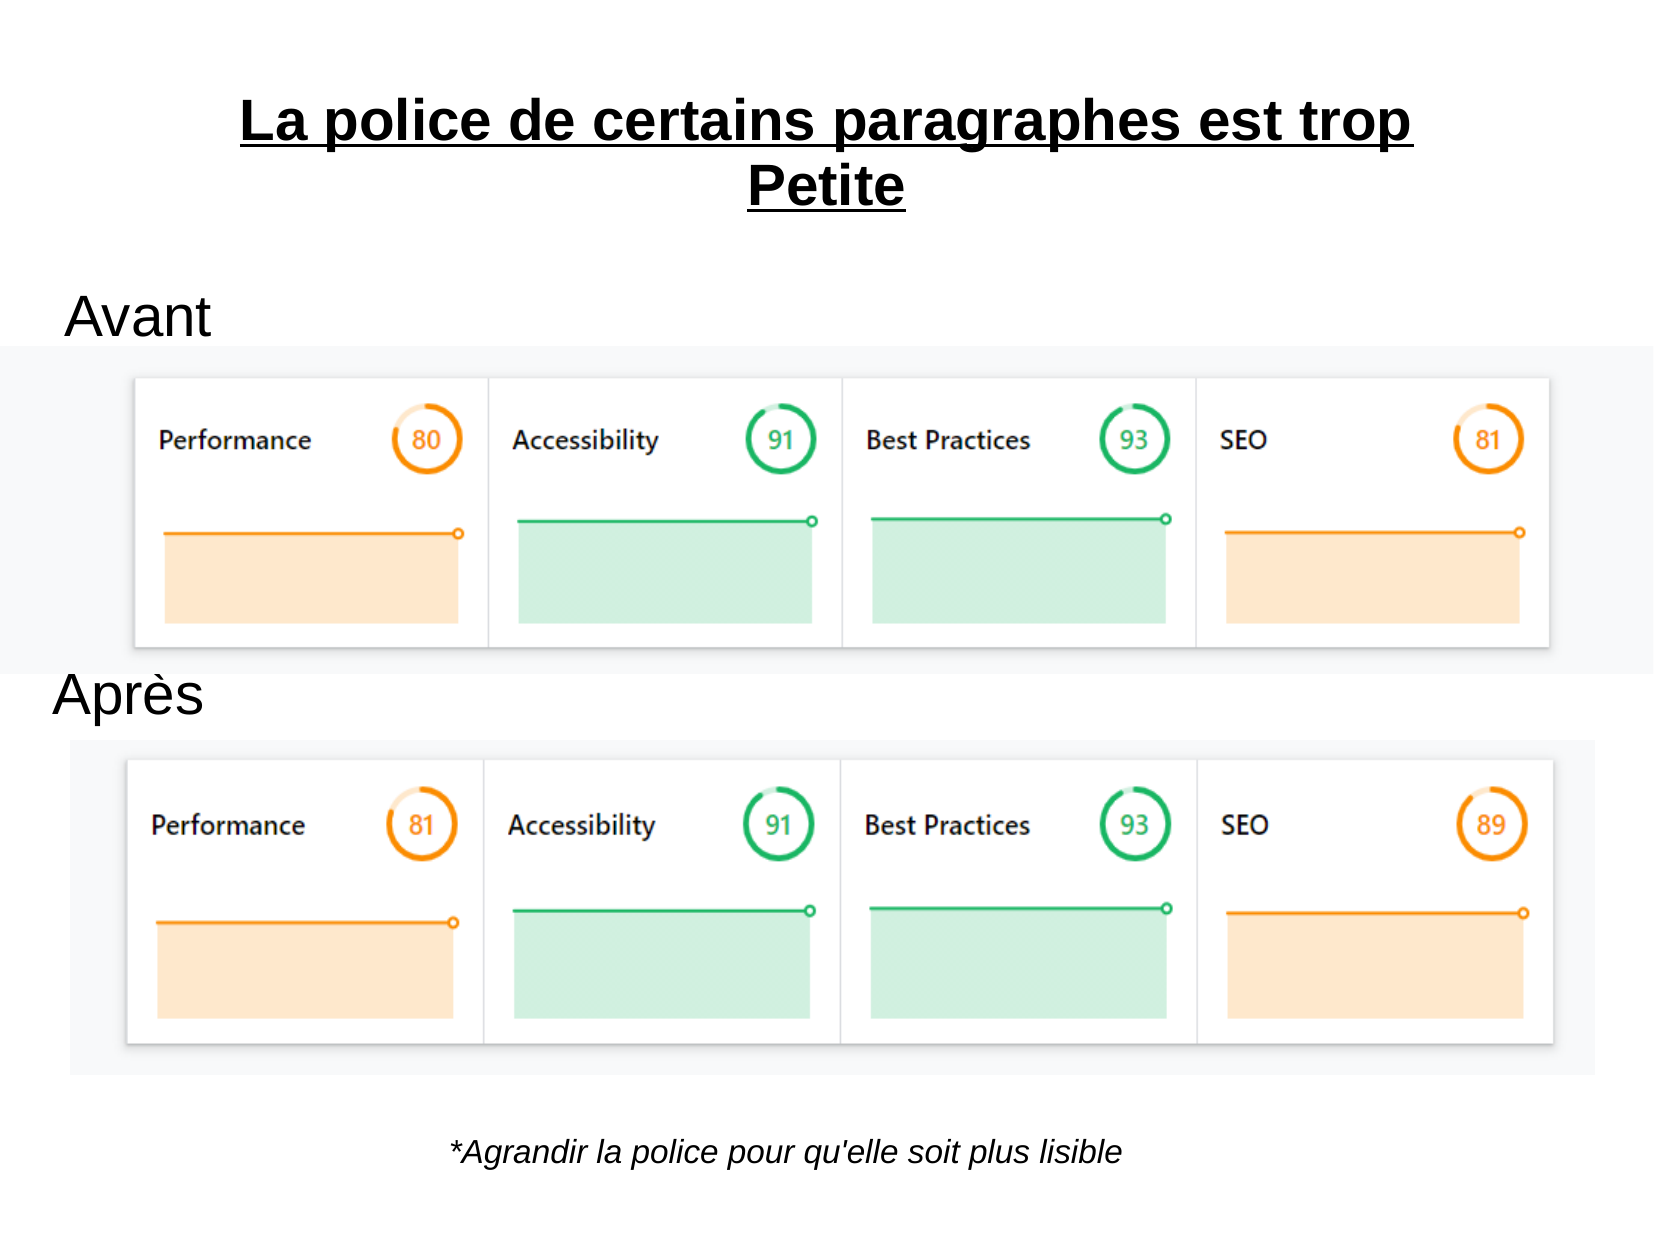

# La police de certains paragraphes est trop Petite
Avant
Après
*Agrandir la police pour qu'elle soit plus lisible